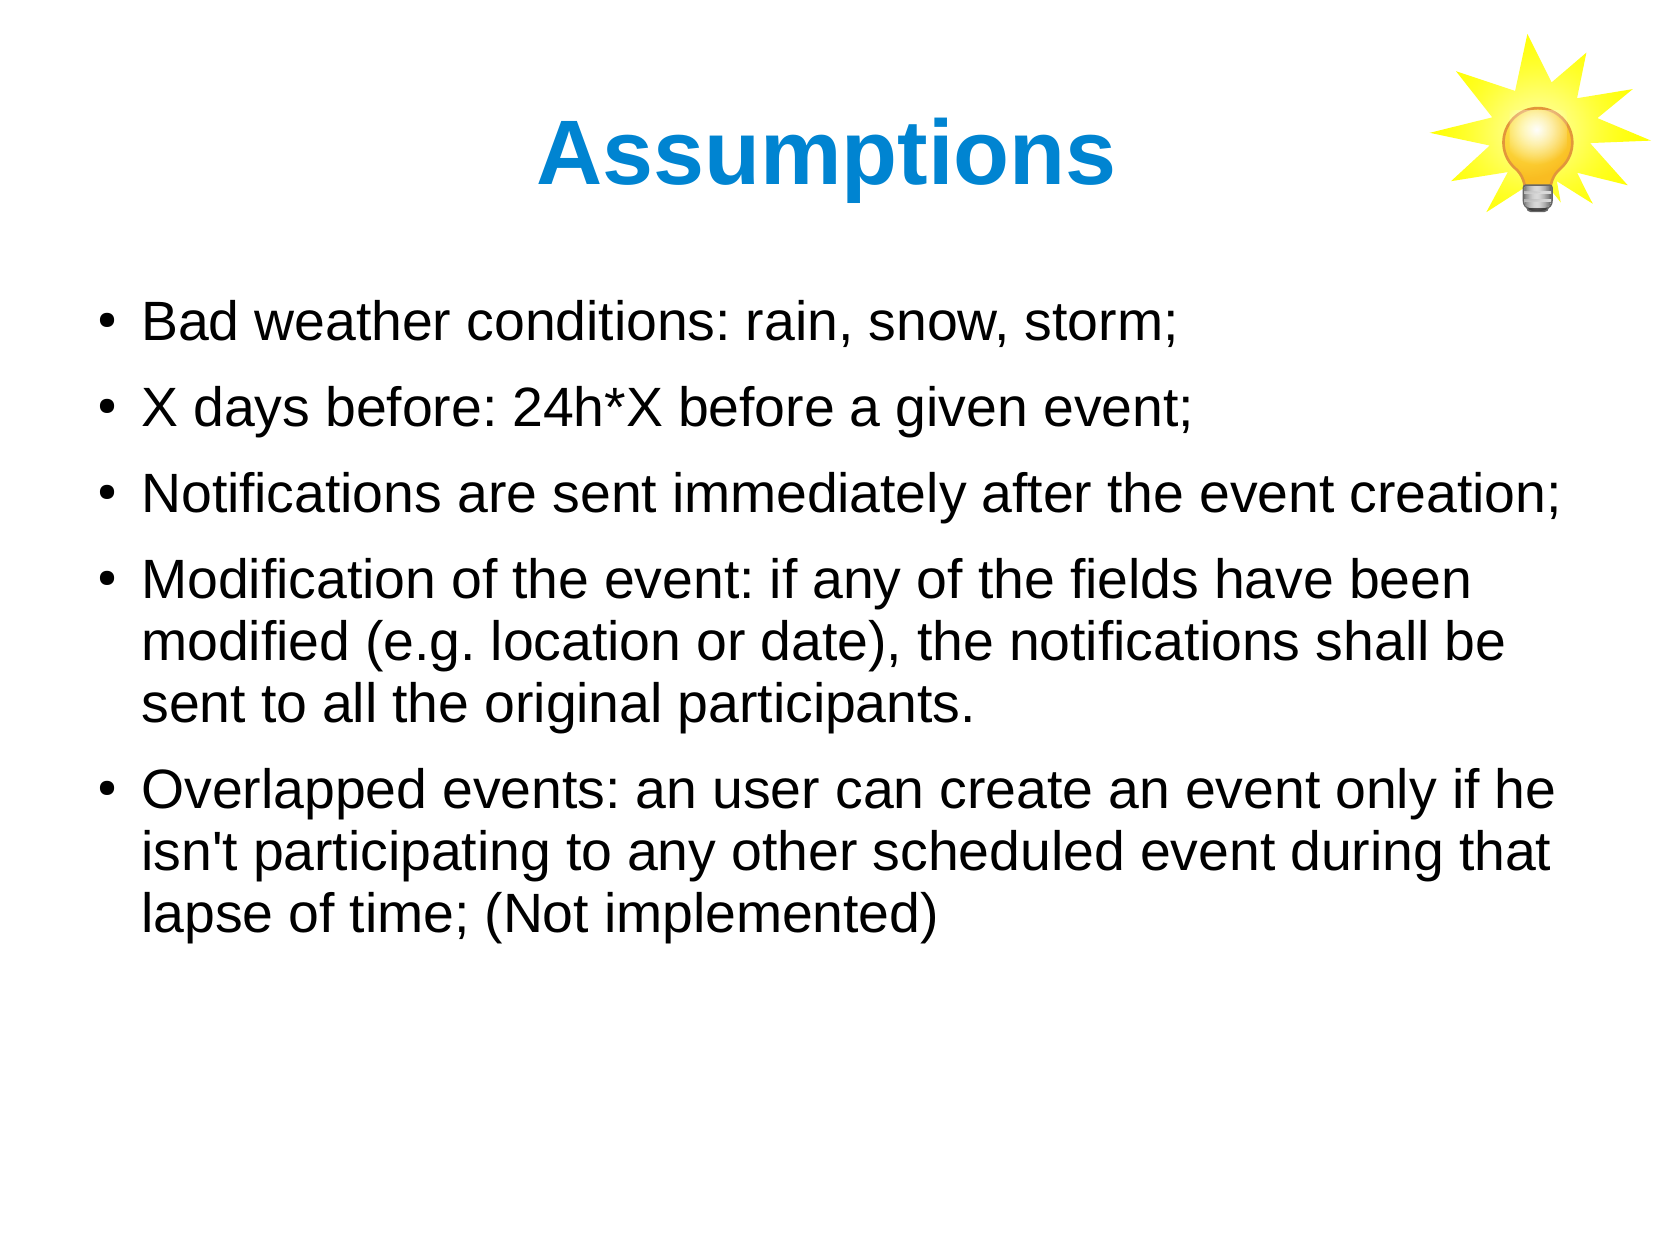

# Assumptions
Bad weather conditions: rain, snow, storm;
X days before: 24h*X before a given event;
Notifications are sent immediately after the event creation;
Modification of the event: if any of the fields have been modified (e.g. location or date), the notifications shall be sent to all the original participants.
Overlapped events: an user can create an event only if he isn't participating to any other scheduled event during that lapse of time; (Not implemented)